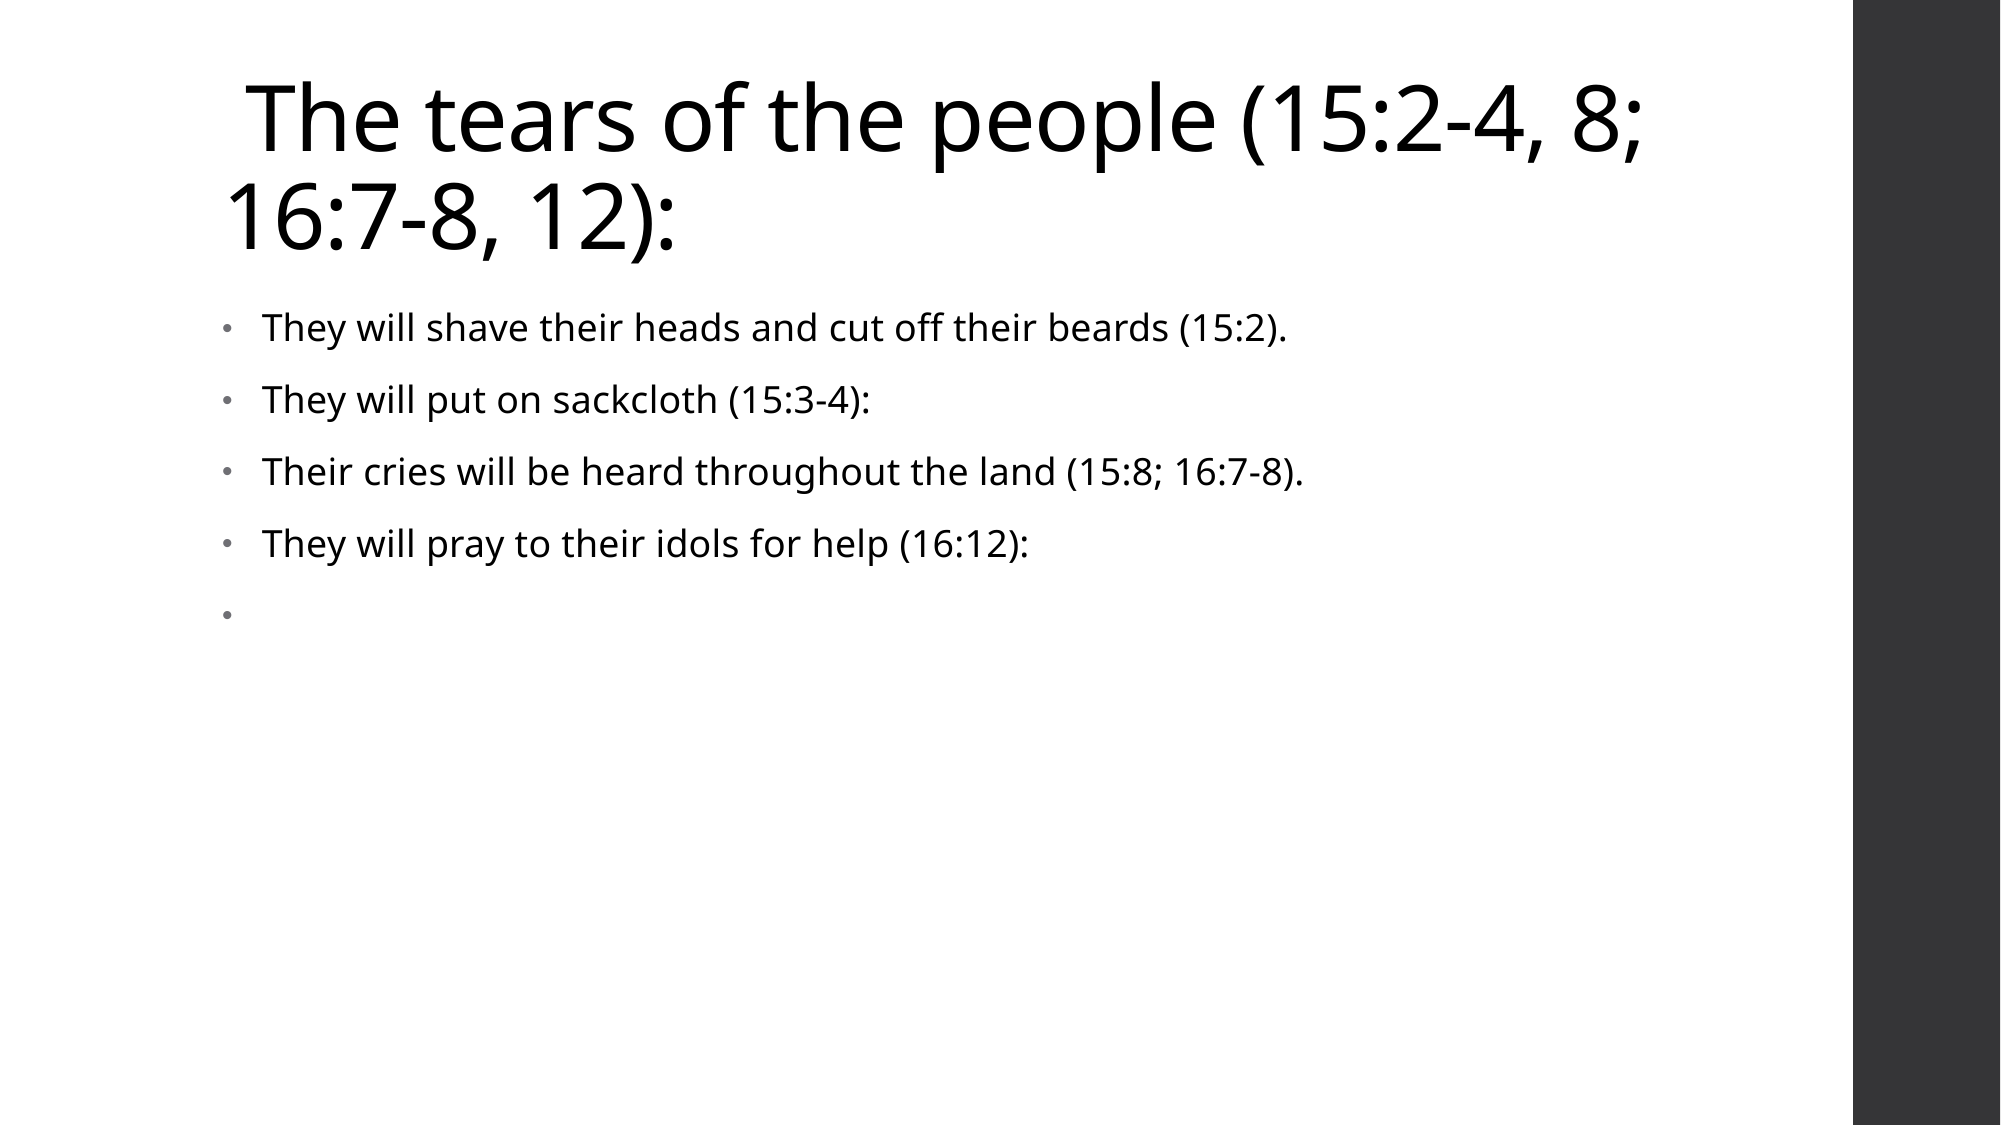

# The tears of the people (15:2-4, 8; 16:7-8, 12):
 They will shave their heads and cut off their beards (15:2).
 They will put on sackcloth (15:3-4):
 Their cries will be heard throughout the land (15:8; 16:7-8).
 They will pray to their idols for help (16:12):